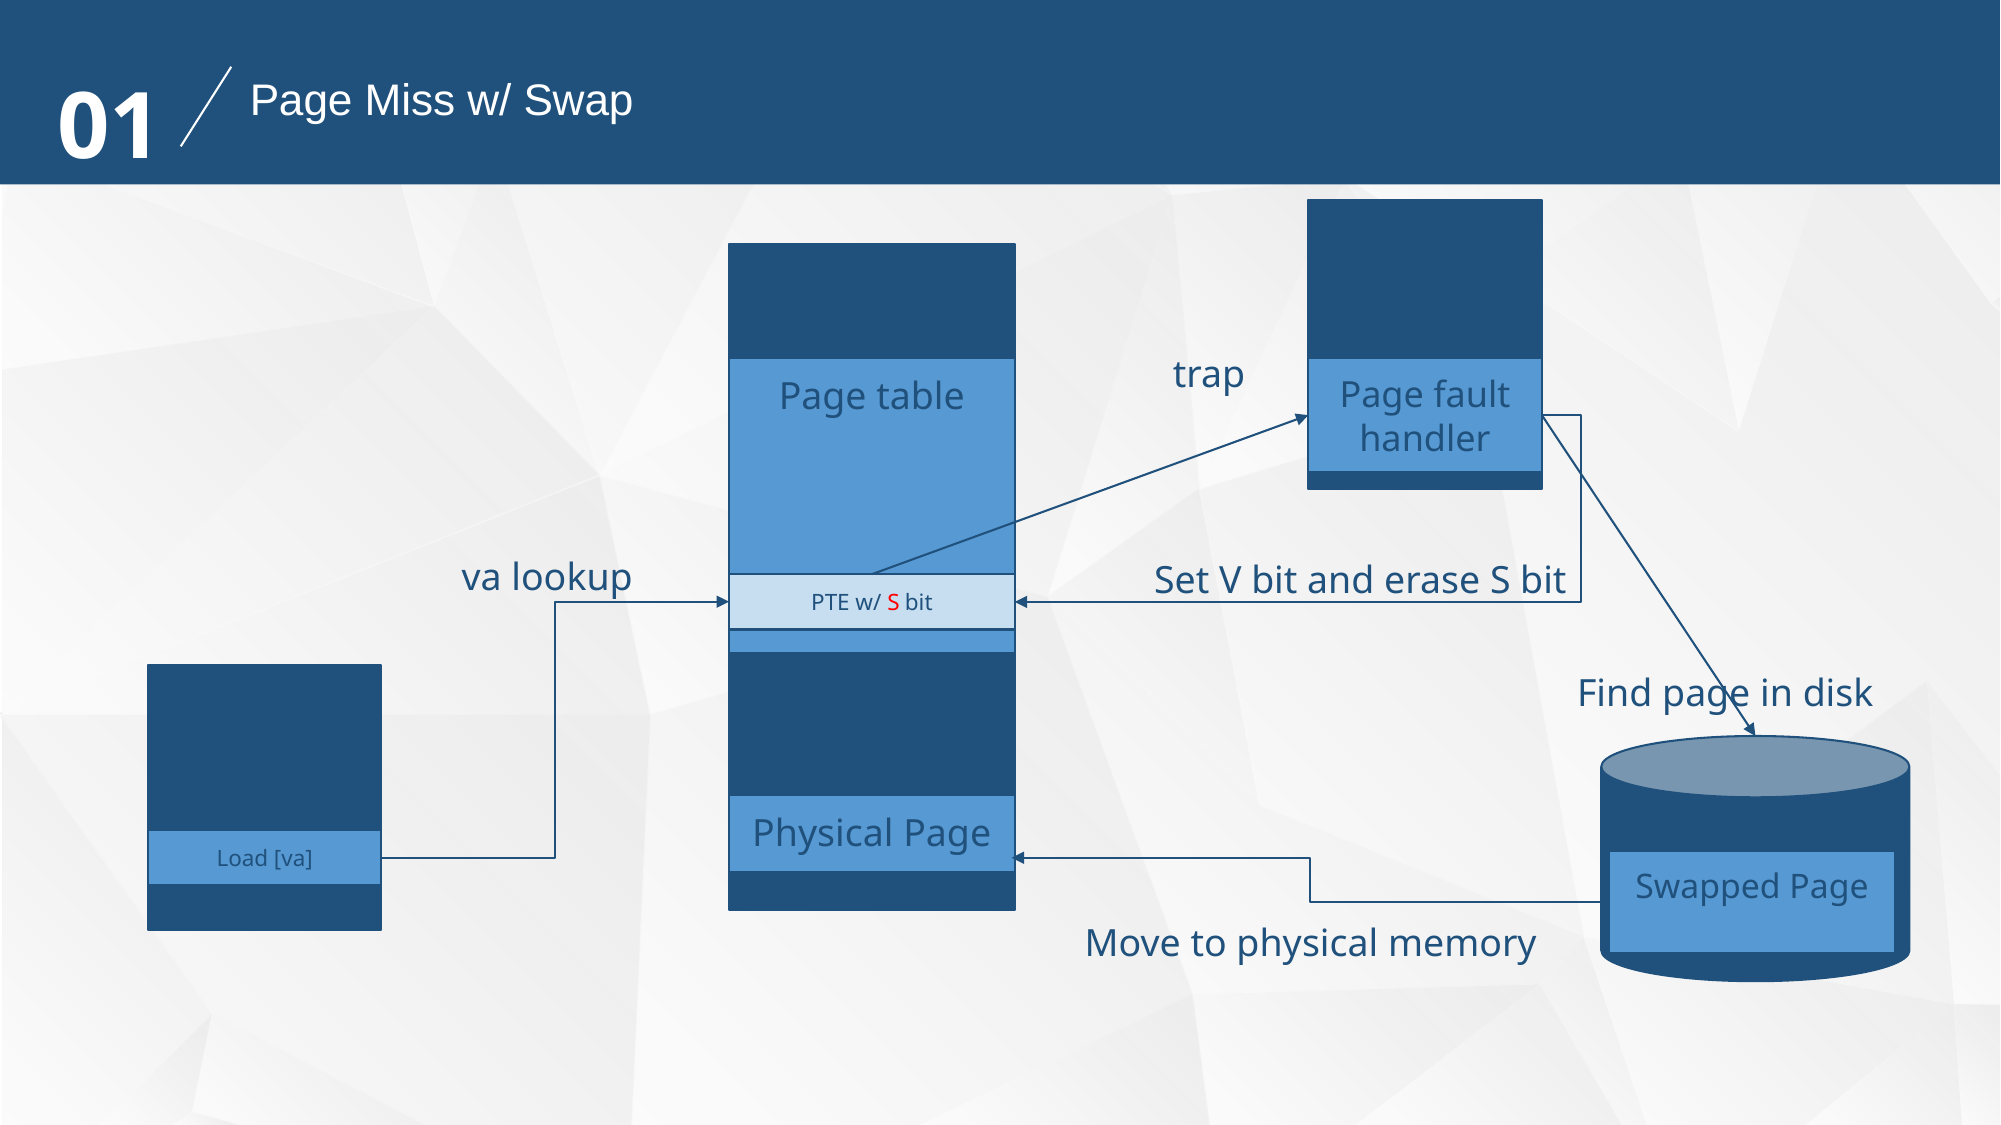

# 01
Page Miss w/ Swap
Kernel code
Physical memory
trap
Page fault handler
Page table
va lookup
Set V bit and erase S bit
PTE w/ S bit
Find page in disk
Process code
Disk
Physical Page
Load [va]
Swapped Page
Move to physical memory